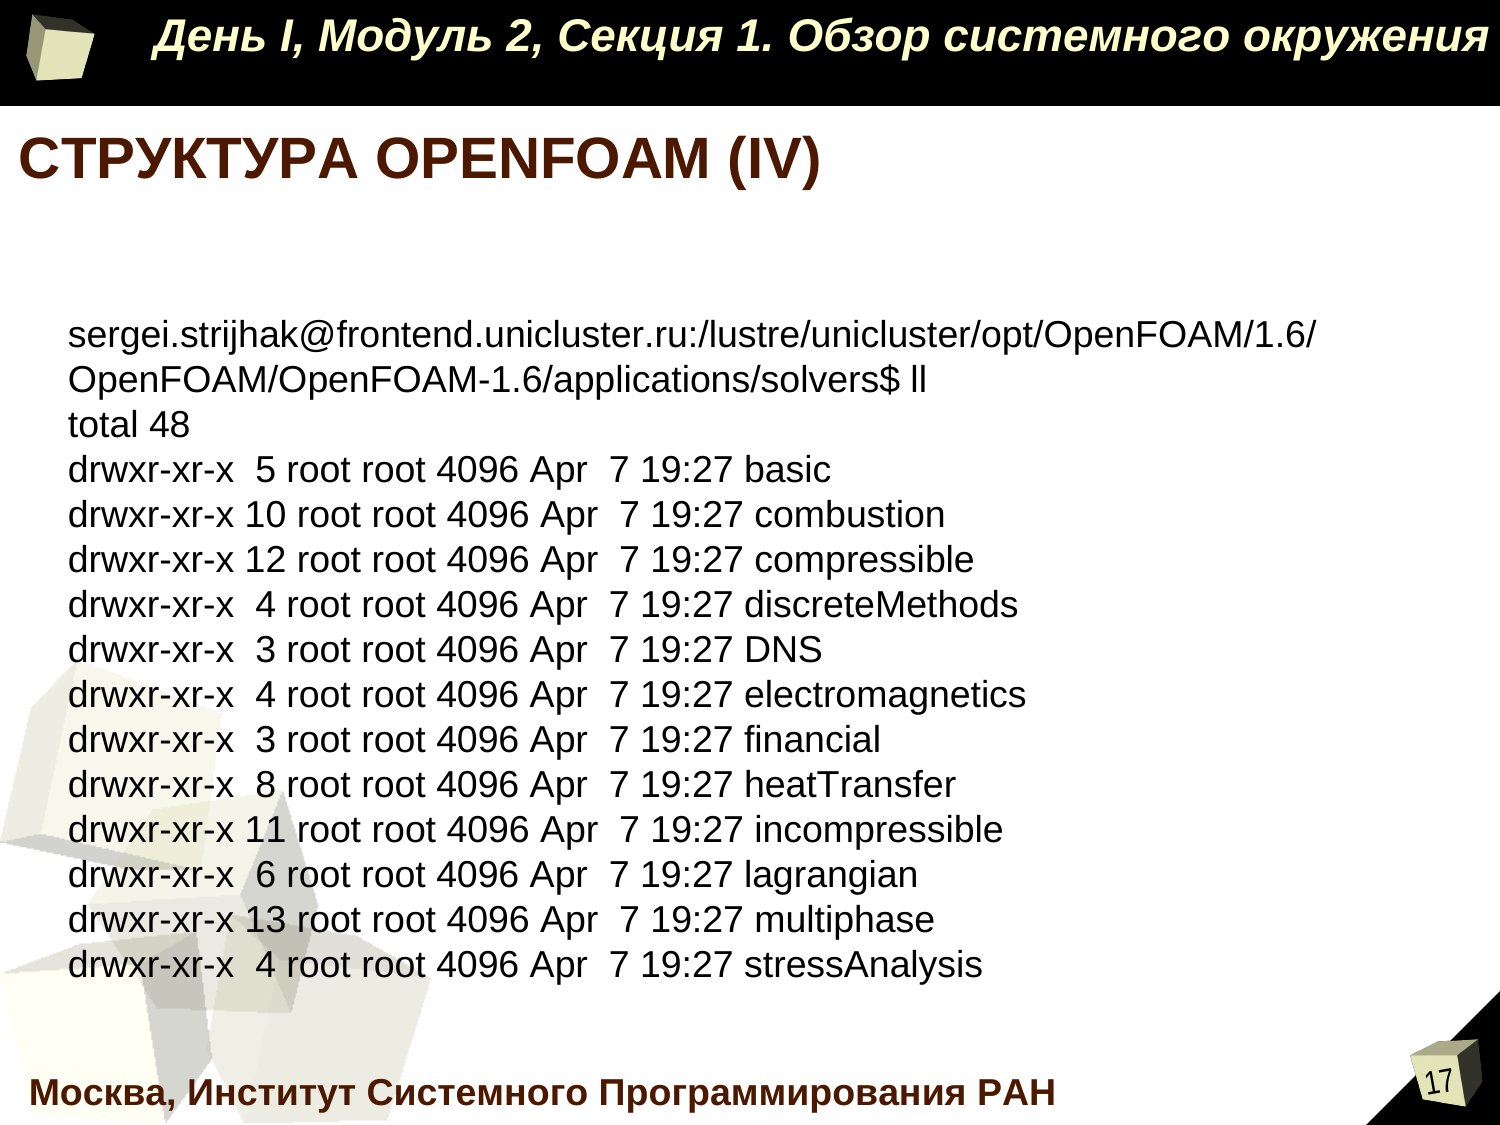

СТРУКТУРА OPENFOAM (IV)
sergei.strijhak@frontend.unicluster.ru:/lustre/unicluster/opt/OpenFOAM/1.6/OpenFOAM/OpenFOAM-1.6/applications/solvers$ ll
total 48
drwxr-xr-x 5 root root 4096 Apr 7 19:27 basic
drwxr-xr-x 10 root root 4096 Apr 7 19:27 combustion
drwxr-xr-x 12 root root 4096 Apr 7 19:27 compressible
drwxr-xr-x 4 root root 4096 Apr 7 19:27 discreteMethods
drwxr-xr-x 3 root root 4096 Apr 7 19:27 DNS
drwxr-xr-x 4 root root 4096 Apr 7 19:27 electromagnetics
drwxr-xr-x 3 root root 4096 Apr 7 19:27 financial
drwxr-xr-x 8 root root 4096 Apr 7 19:27 heatTransfer
drwxr-xr-x 11 root root 4096 Apr 7 19:27 incompressible
drwxr-xr-x 6 root root 4096 Apr 7 19:27 lagrangian
drwxr-xr-x 13 root root 4096 Apr 7 19:27 multiphase
drwxr-xr-x 4 root root 4096 Apr 7 19:27 stressAnalysis